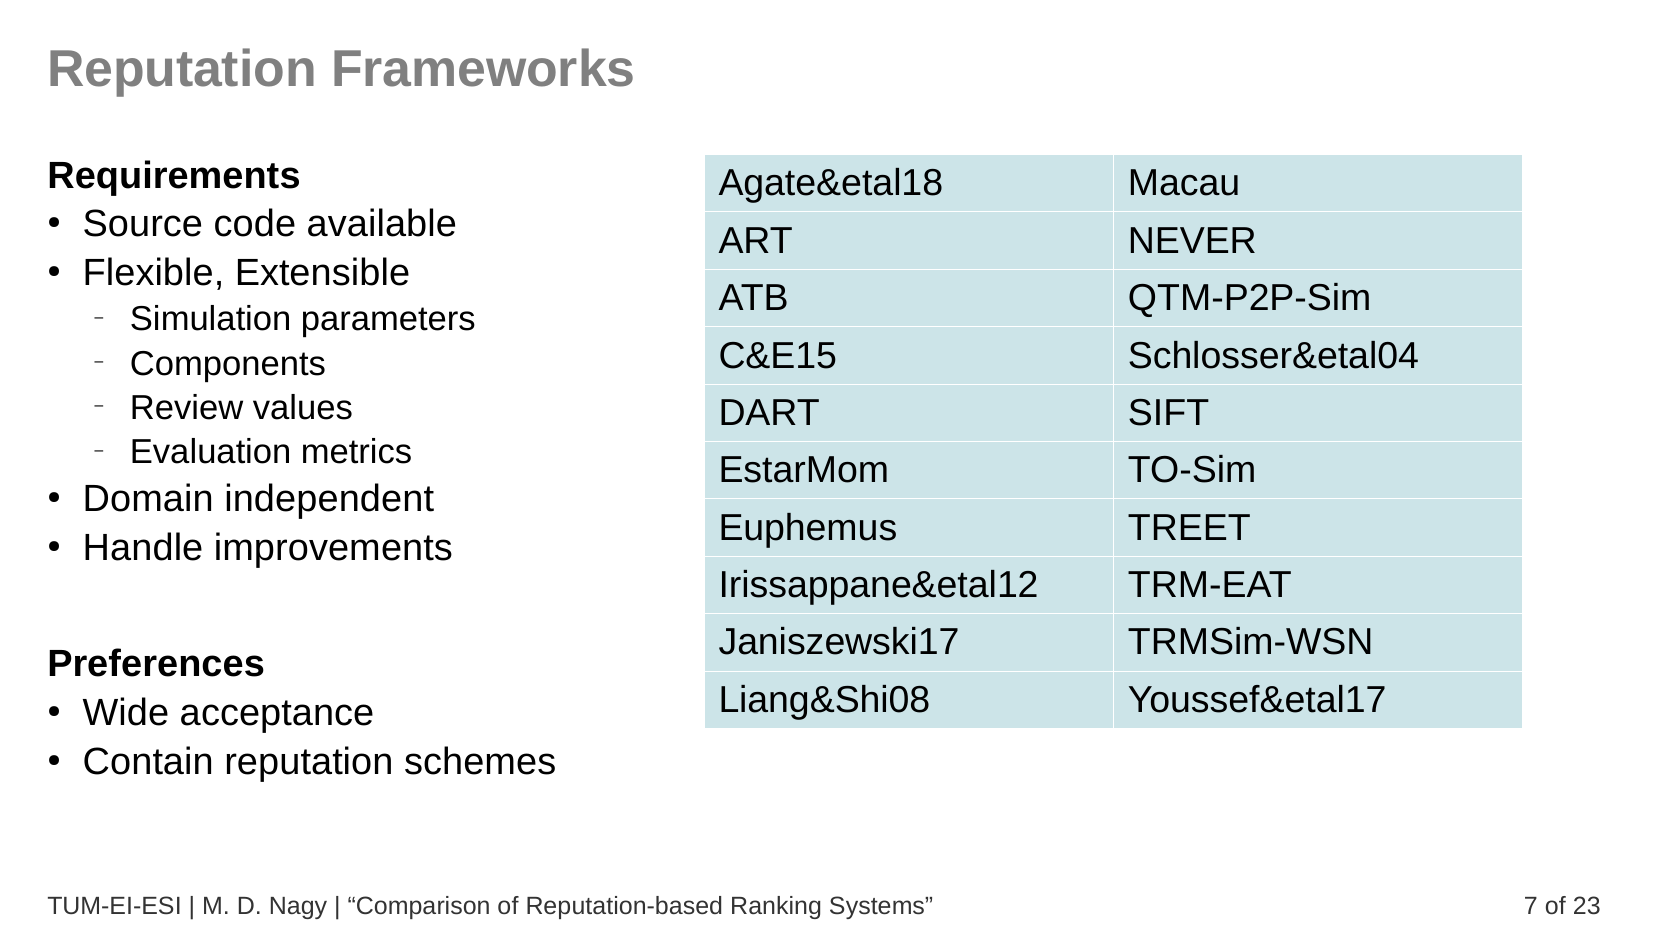

# Reputation Frameworks
Requirements
Source code available
Flexible, Extensible
Simulation parameters
Components
Review values
Evaluation metrics
Domain independent
Handle improvements
| Agate&etal18 | Macau |
| --- | --- |
| ART | NEVER |
| ATB | QTM-P2P-Sim |
| C&E15 | Schlosser&etal04 |
| DART | SIFT |
| EstarMom | TO-Sim |
| Euphemus | TREET |
| Irissappane&etal12 | TRM-EAT |
| Janiszewski17 | TRMSim-WSN |
| Liang&Shi08 | Youssef&etal17 |
Preferences
Wide acceptance
Contain reputation schemes
TUM-EI-ESI | M. D. Nagy | “Comparison of Reputation-based Ranking Systems”
7